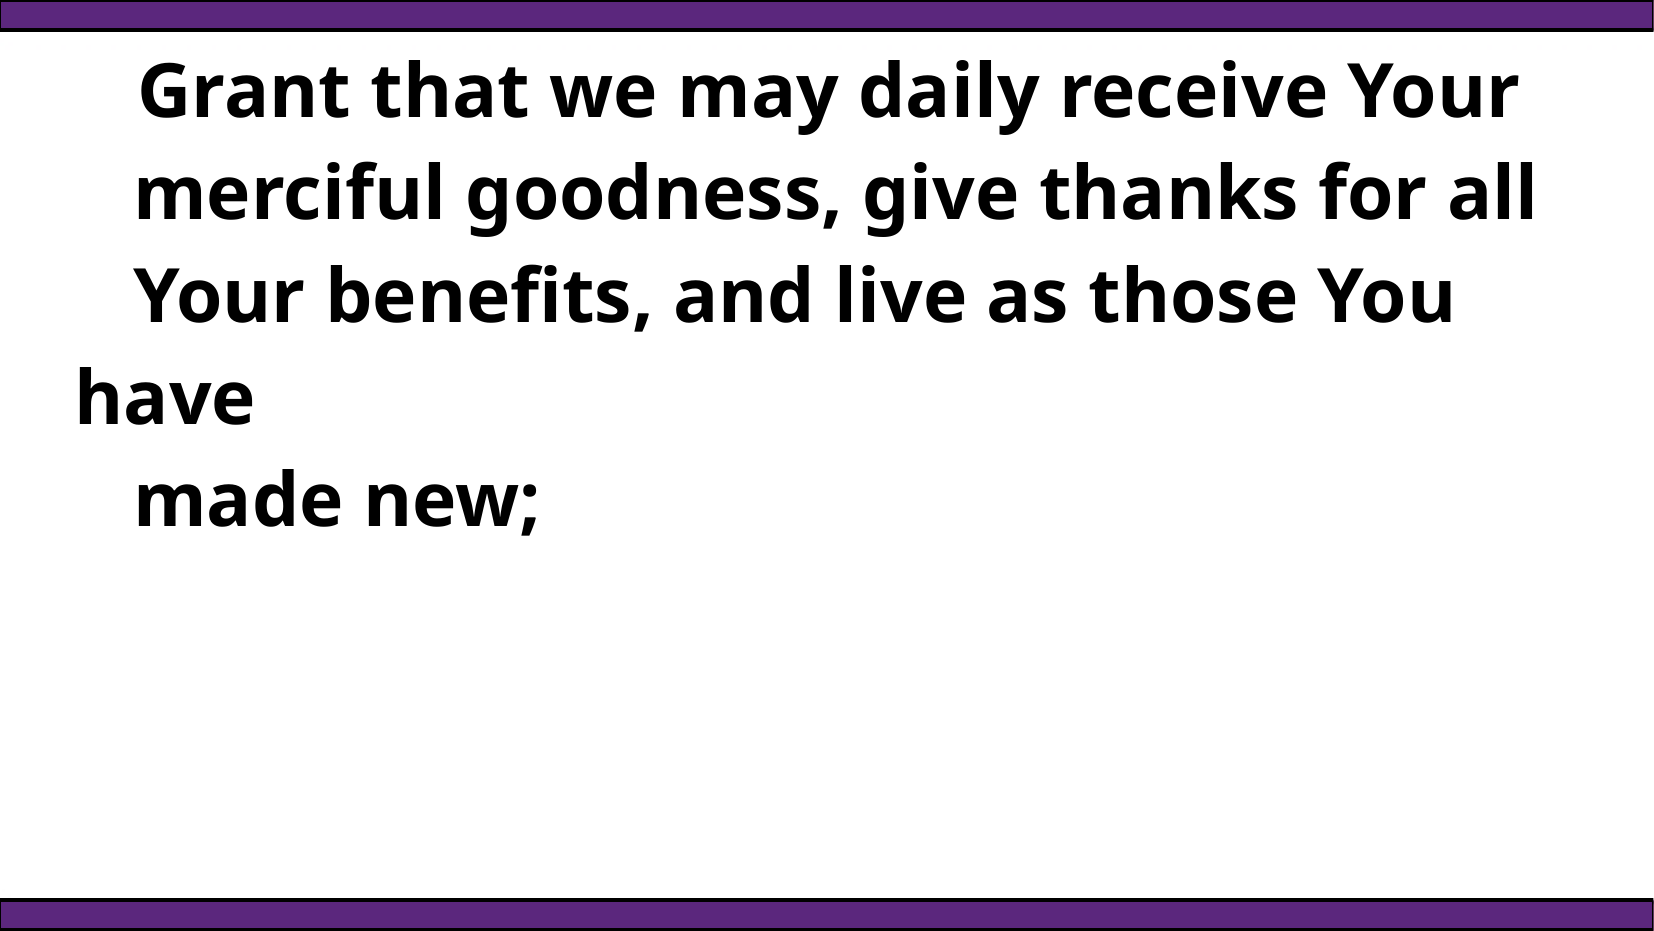

Grant that we may daily receive Your
 merciful goodness, give thanks for all
 Your benefits, and live as those You have
 made new;